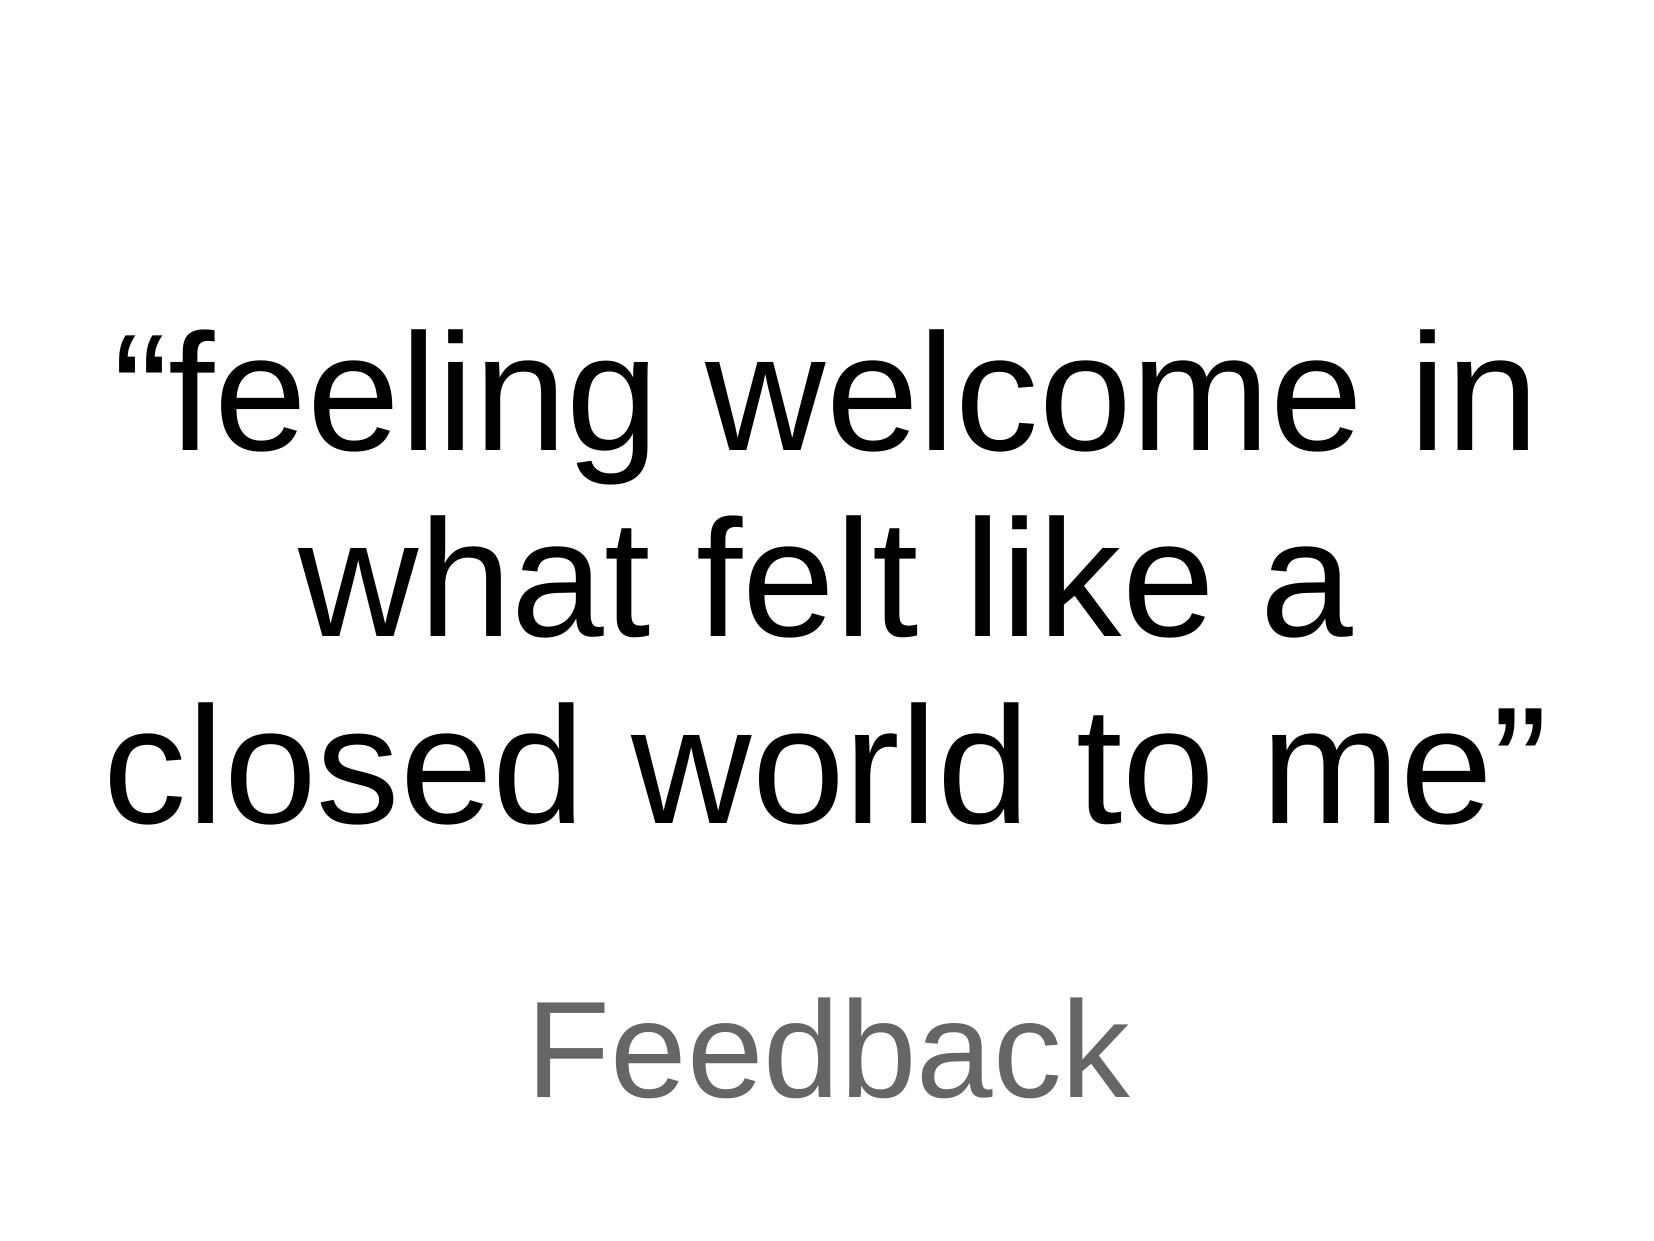

#
Why'd you sign up?
Prior experience
Will you continue?
Feedback
“feeling welcome in what felt like a closed world to me”